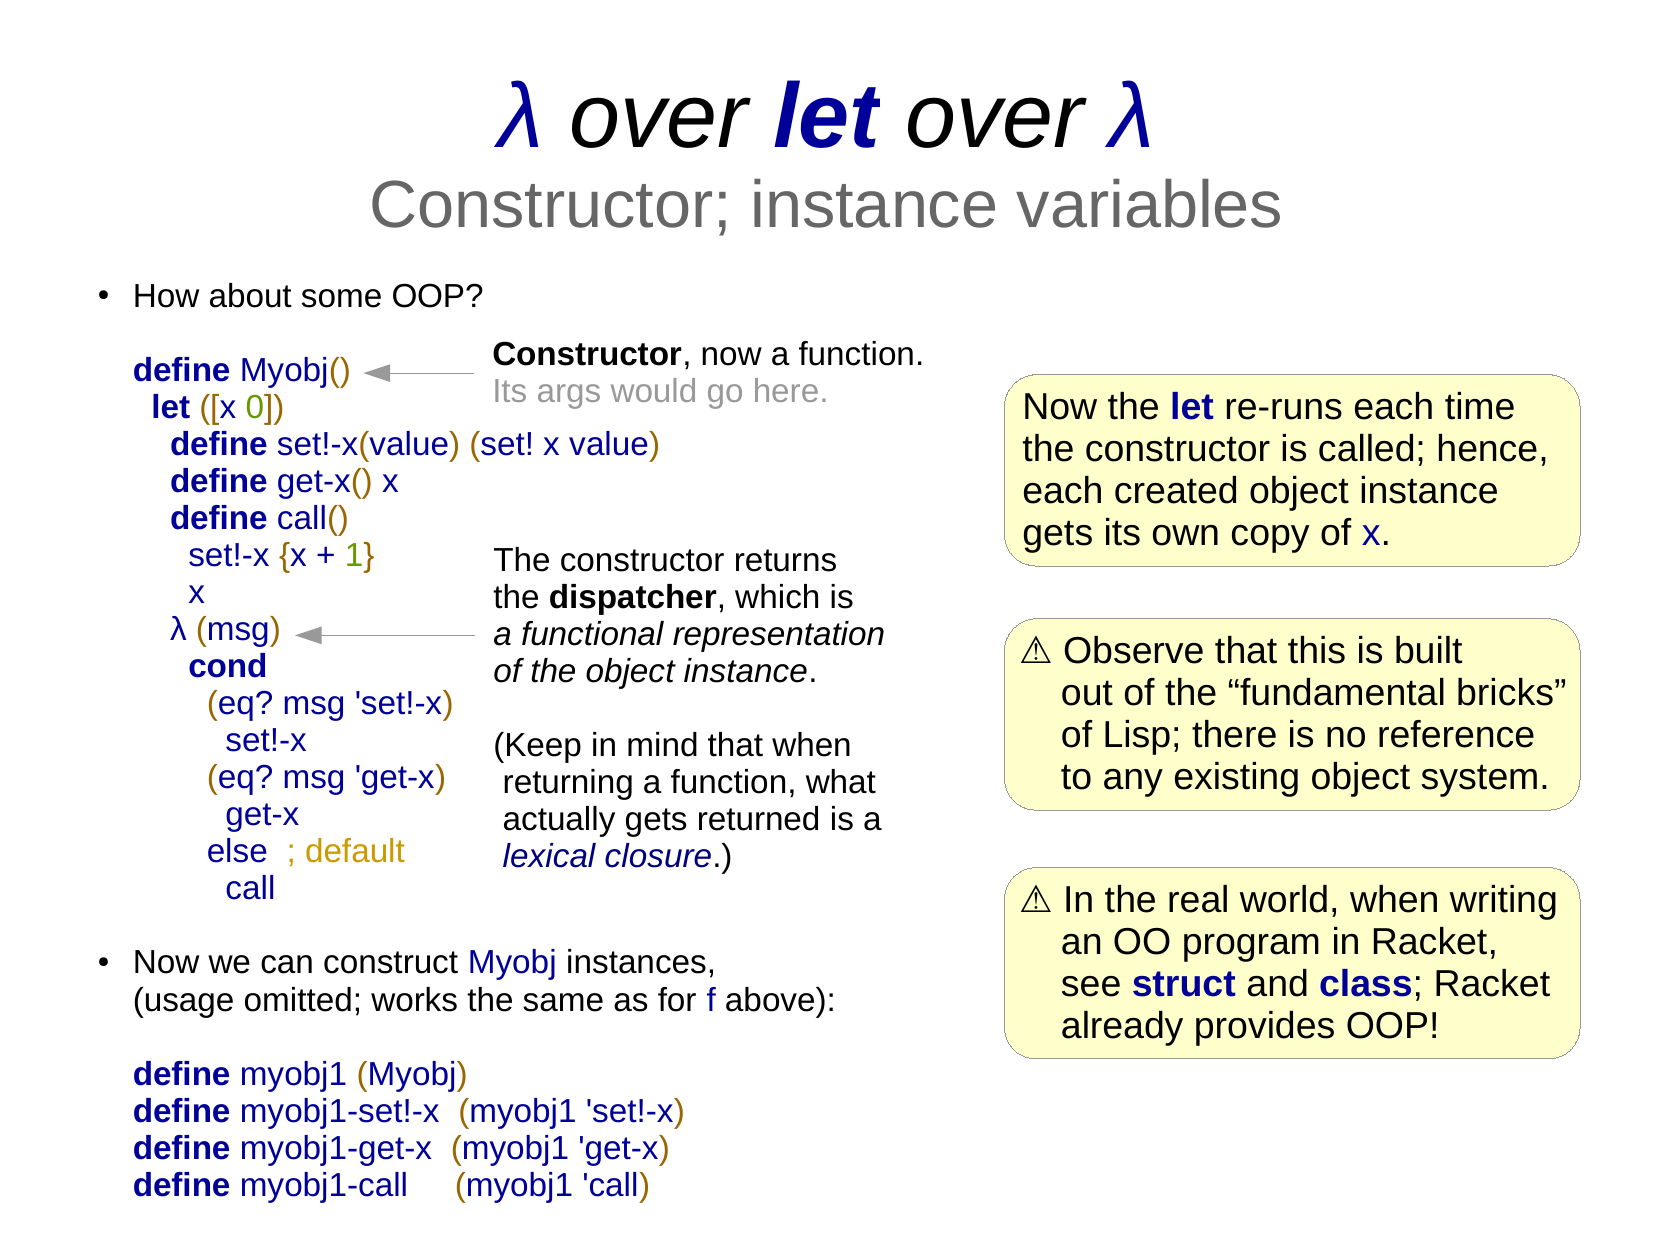

# λ over let over λ Constructor; instance variables
How about some OOP?
define Myobj()
 let ([x 0])
 define set!-x(value) (set! x value)
 define get-x() x
 define call()
 set!-x {x + 1}
 x
 λ (msg)
 cond
 (eq? msg 'set!-x)
 set!-x
 (eq? msg 'get-x)
 get-x
 else ; default
 call
Now we can construct Myobj instances,
(usage omitted; works the same as for f above):
define myobj1 (Myobj)
define myobj1-set!-x (myobj1 'set!-x)
define myobj1-get-x (myobj1 'get-x)
define myobj1-call (myobj1 'call)
Constructor, now a function.
Its args would go here.
Now the let re-runs each time
the constructor is called; hence,
each created object instance
gets its own copy of x.
The constructor returns
the dispatcher, which is
a functional representation
of the object instance.
(Keep in mind that when
 returning a function, what
 actually gets returned is a
 lexical closure.)
⚠ Observe that this is built
 out of the “fundamental bricks”
 of Lisp; there is no reference
 to any existing object system.
⚠ In the real world, when writing
 an OO program in Racket,
 see struct and class; Racket
 already provides OOP!